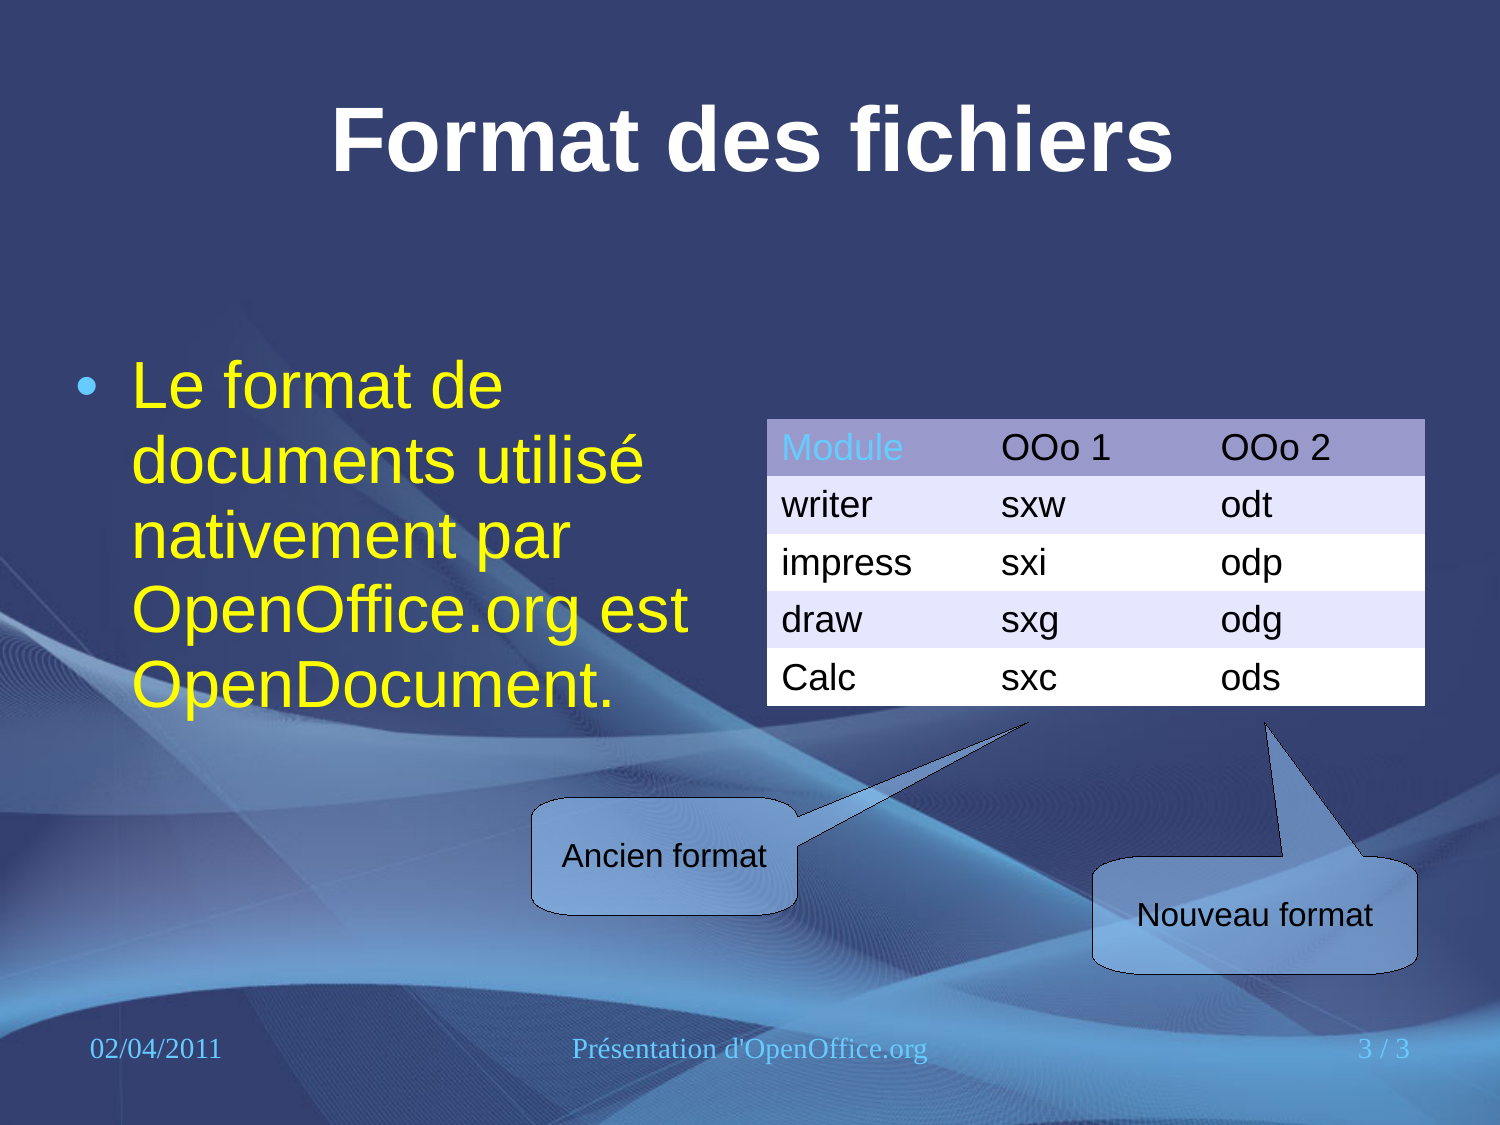

# Format des fichiers
Le format de documents utilisé nativement par OpenOffice.org est OpenDocument.
| Module | OOo 1 | OOo 2 |
| --- | --- | --- |
| writer | sxw | odt |
| impress | sxi | odp |
| draw | sxg | odg |
| Calc | sxc | ods |
Ancien format
Nouveau format
02/04/2011
Présentation d'OpenOffice.org
3